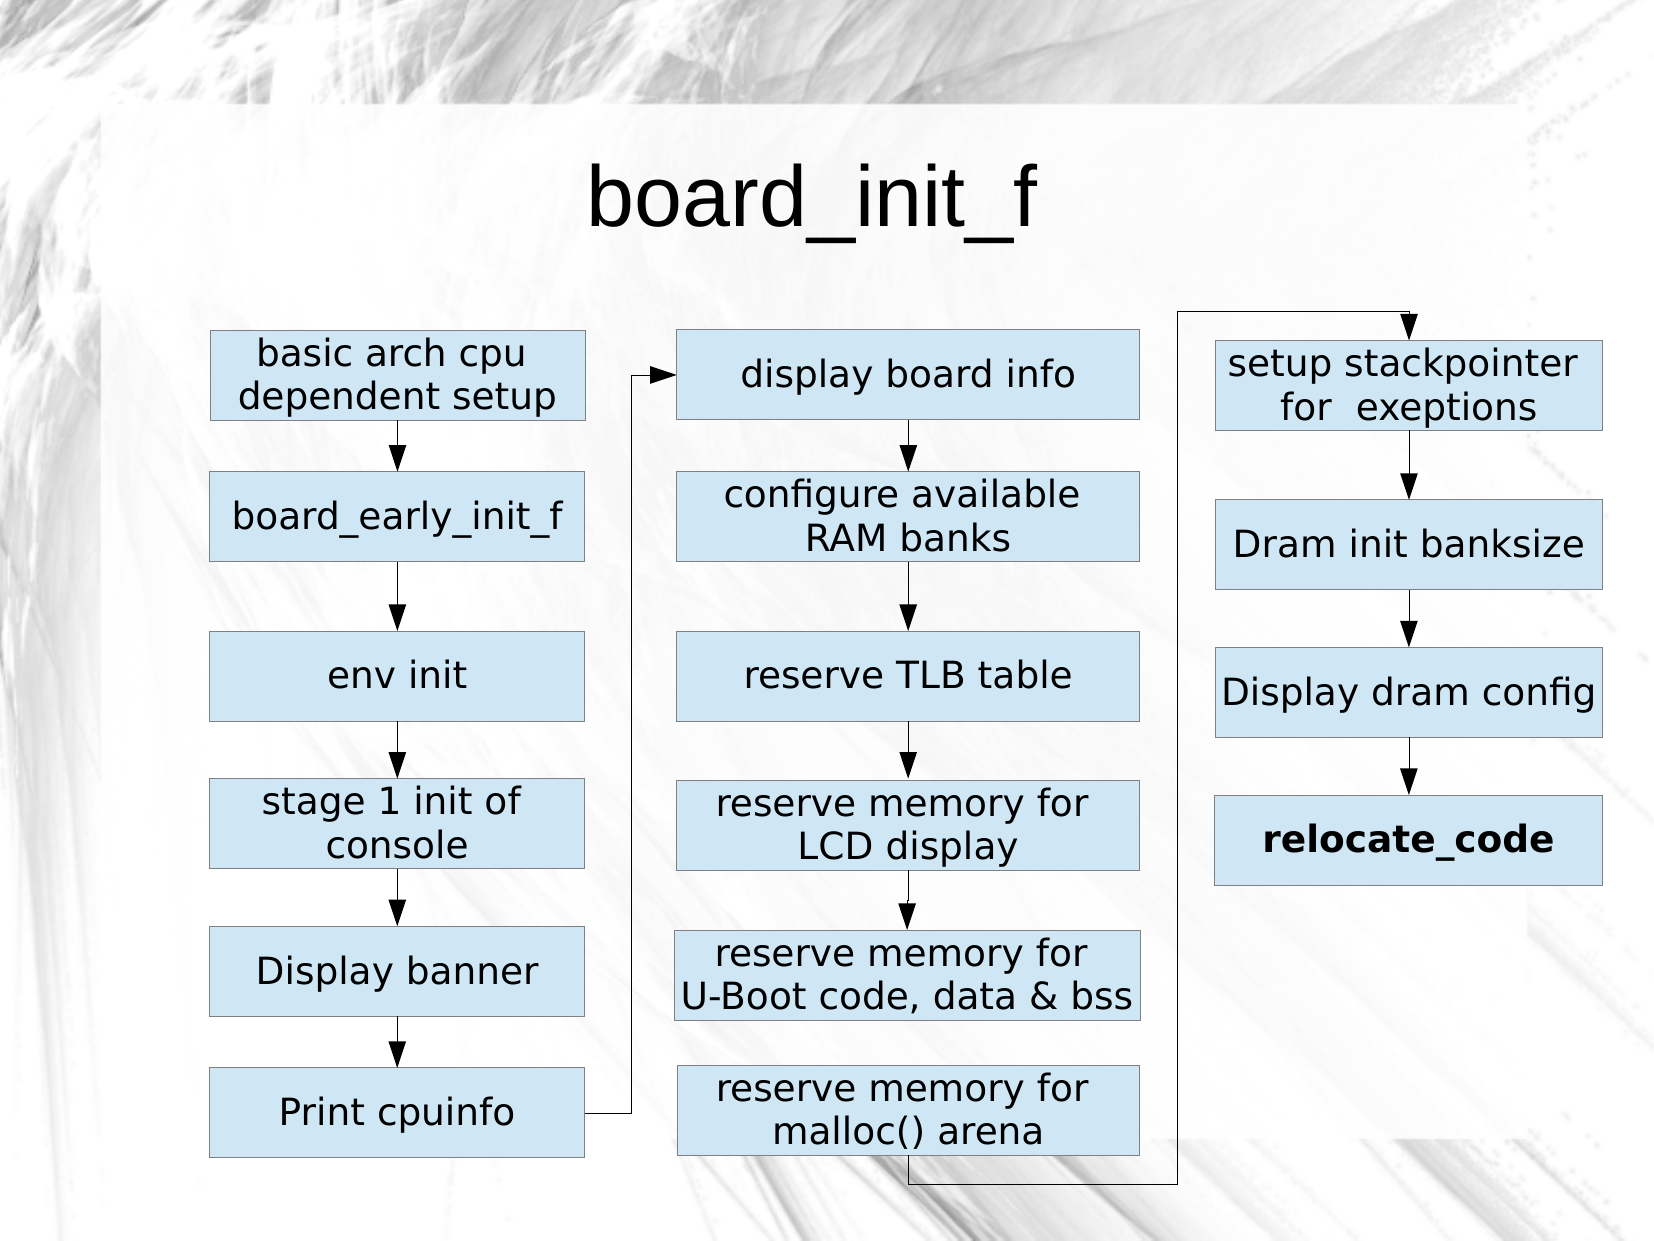

# board_init_f
display board info
basic arch cpu
dependent setup
setup stackpointer
for exeptions
configure available
RAM banks
board_early_init_f
Dram init banksize
reserve TLB table
env init
Display dram config
stage 1 init of
console
reserve memory for
LCD display
relocate_code
Display banner
reserve memory for
U-Boot code, data & bss
reserve memory for
malloc() arena
Print cpuinfo